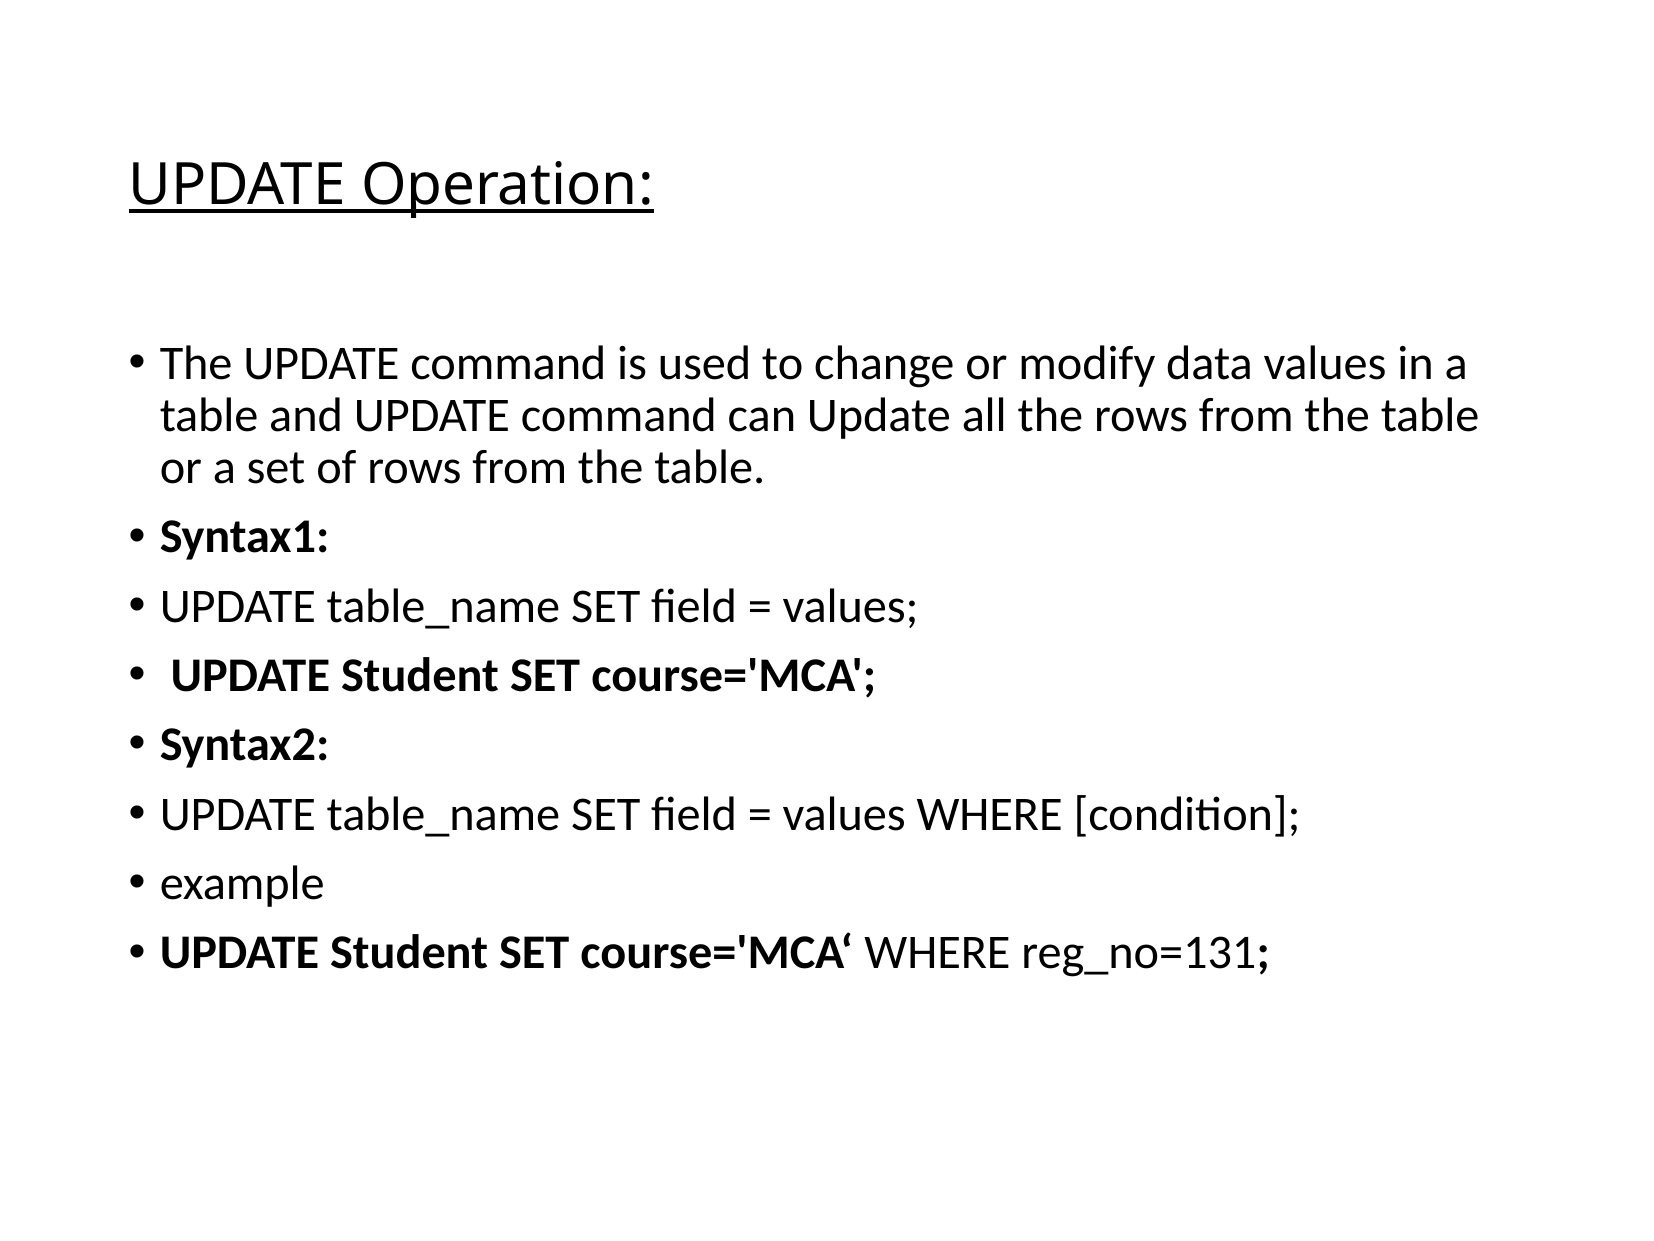

# UPDATE Operation:
The UPDATE command is used to change or modify data values in a table and UPDATE command can Update all the rows from the table or a set of rows from the table.
Syntax1:
UPDATE table_name SET field = values;
 UPDATE Student SET course='MCA';
Syntax2:
UPDATE table_name SET field = values WHERE [condition];
example
UPDATE Student SET course='MCA‘ WHERE reg_no=131;